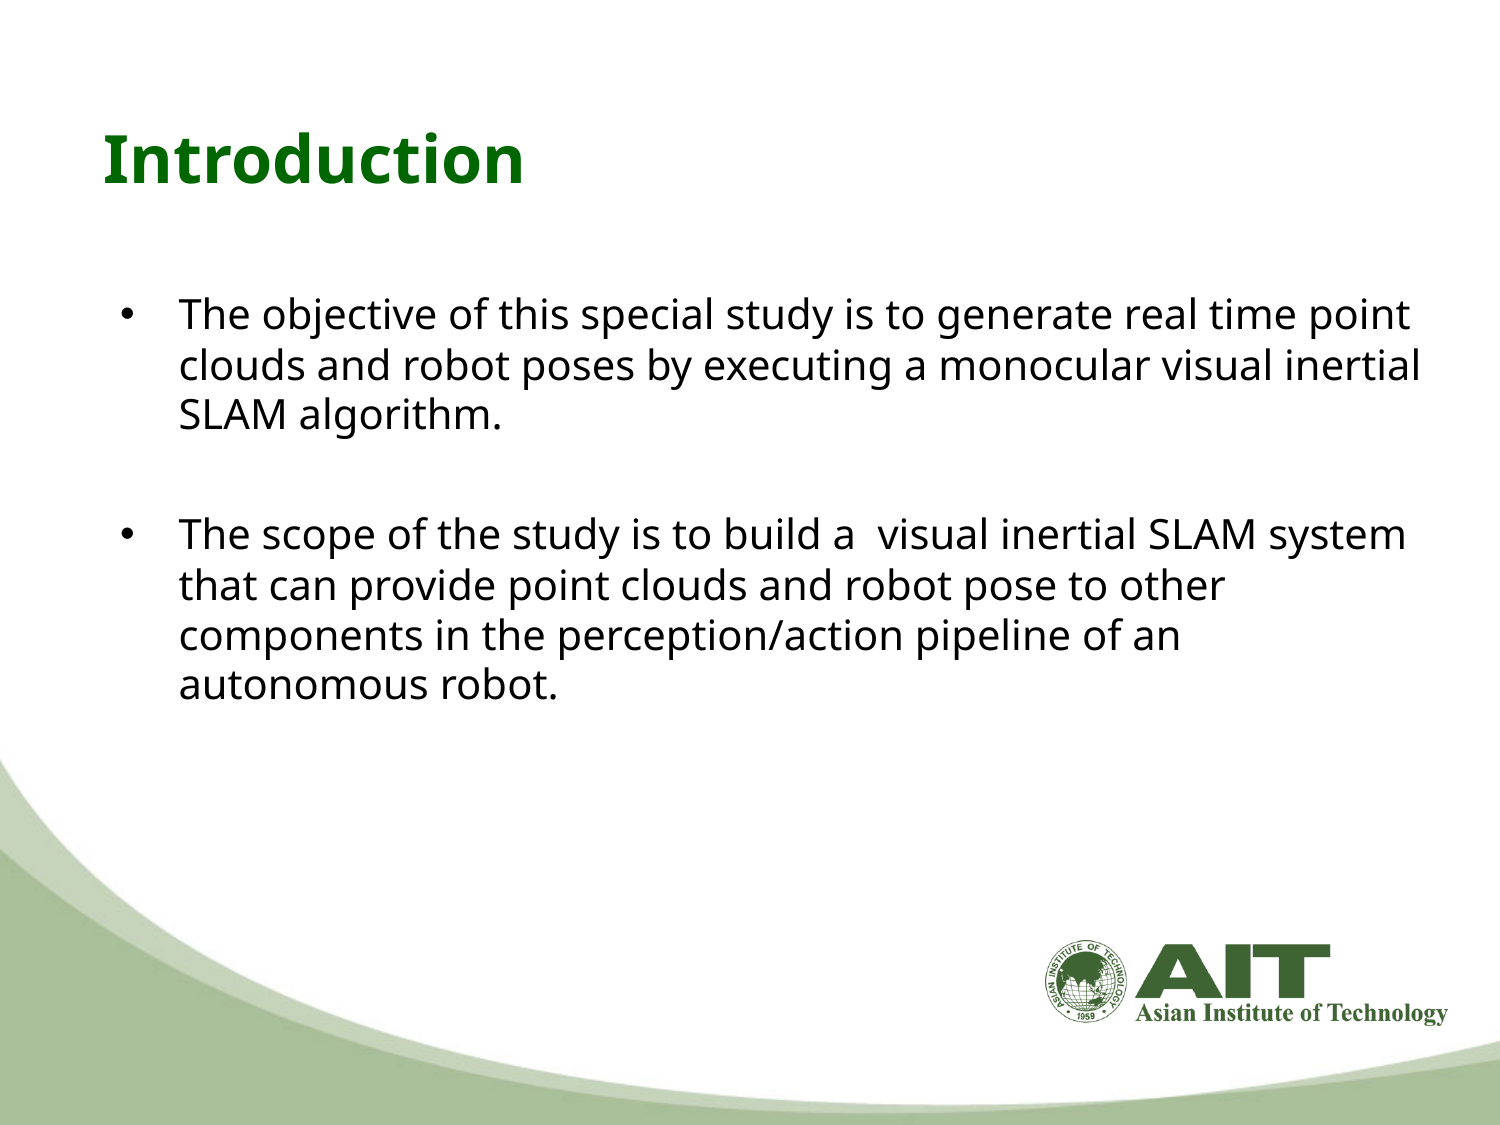

# Introduction
The objective of this special study is to generate real time point clouds and robot poses by executing a monocular visual inertial SLAM algorithm.
The scope of the study is to build a visual inertial SLAM system that can provide point clouds and robot pose to other components in the perception/action pipeline of an autonomous robot.